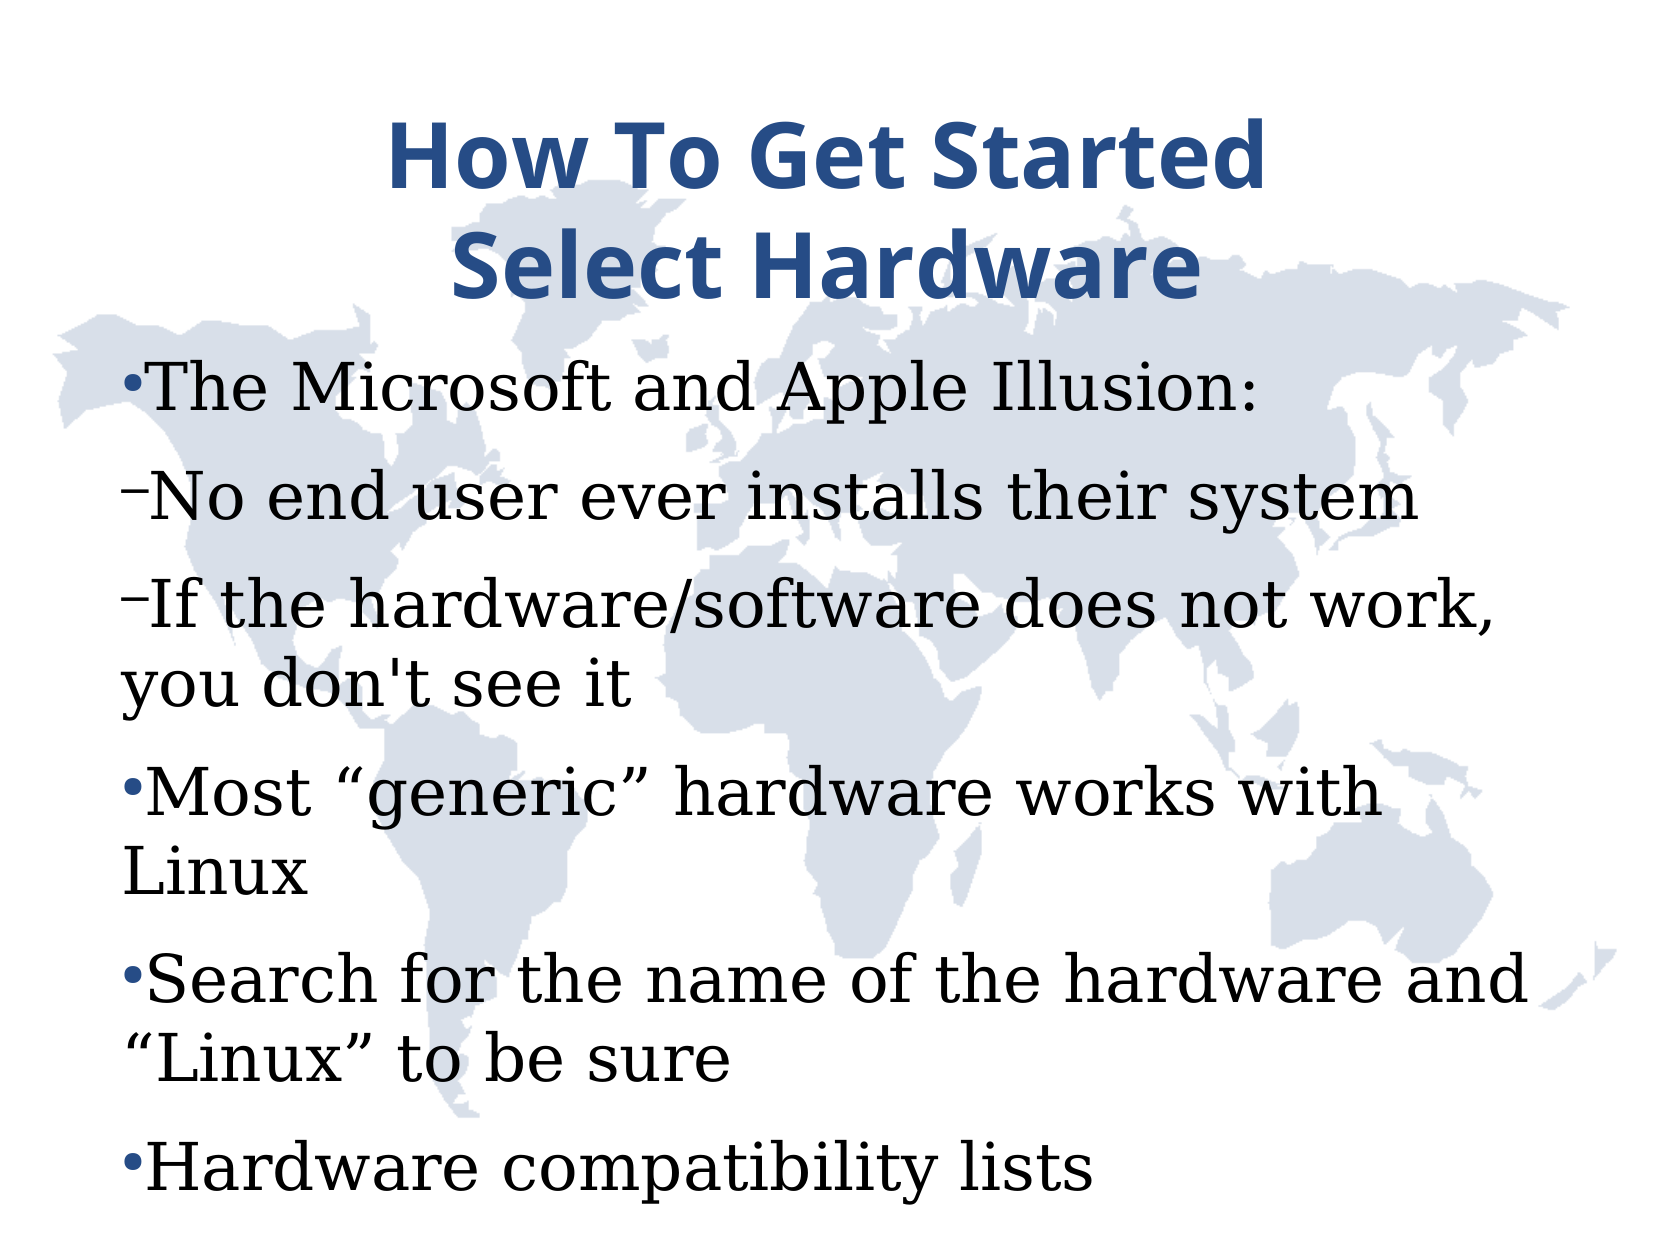

# How To Get Started Select Hardware
The Microsoft and Apple Illusion:
No end user ever installs their system
If the hardware/software does not work, you don't see it
Most “generic” hardware works with Linux
Search for the name of the hardware and “Linux” to be sure
Hardware compatibility lists